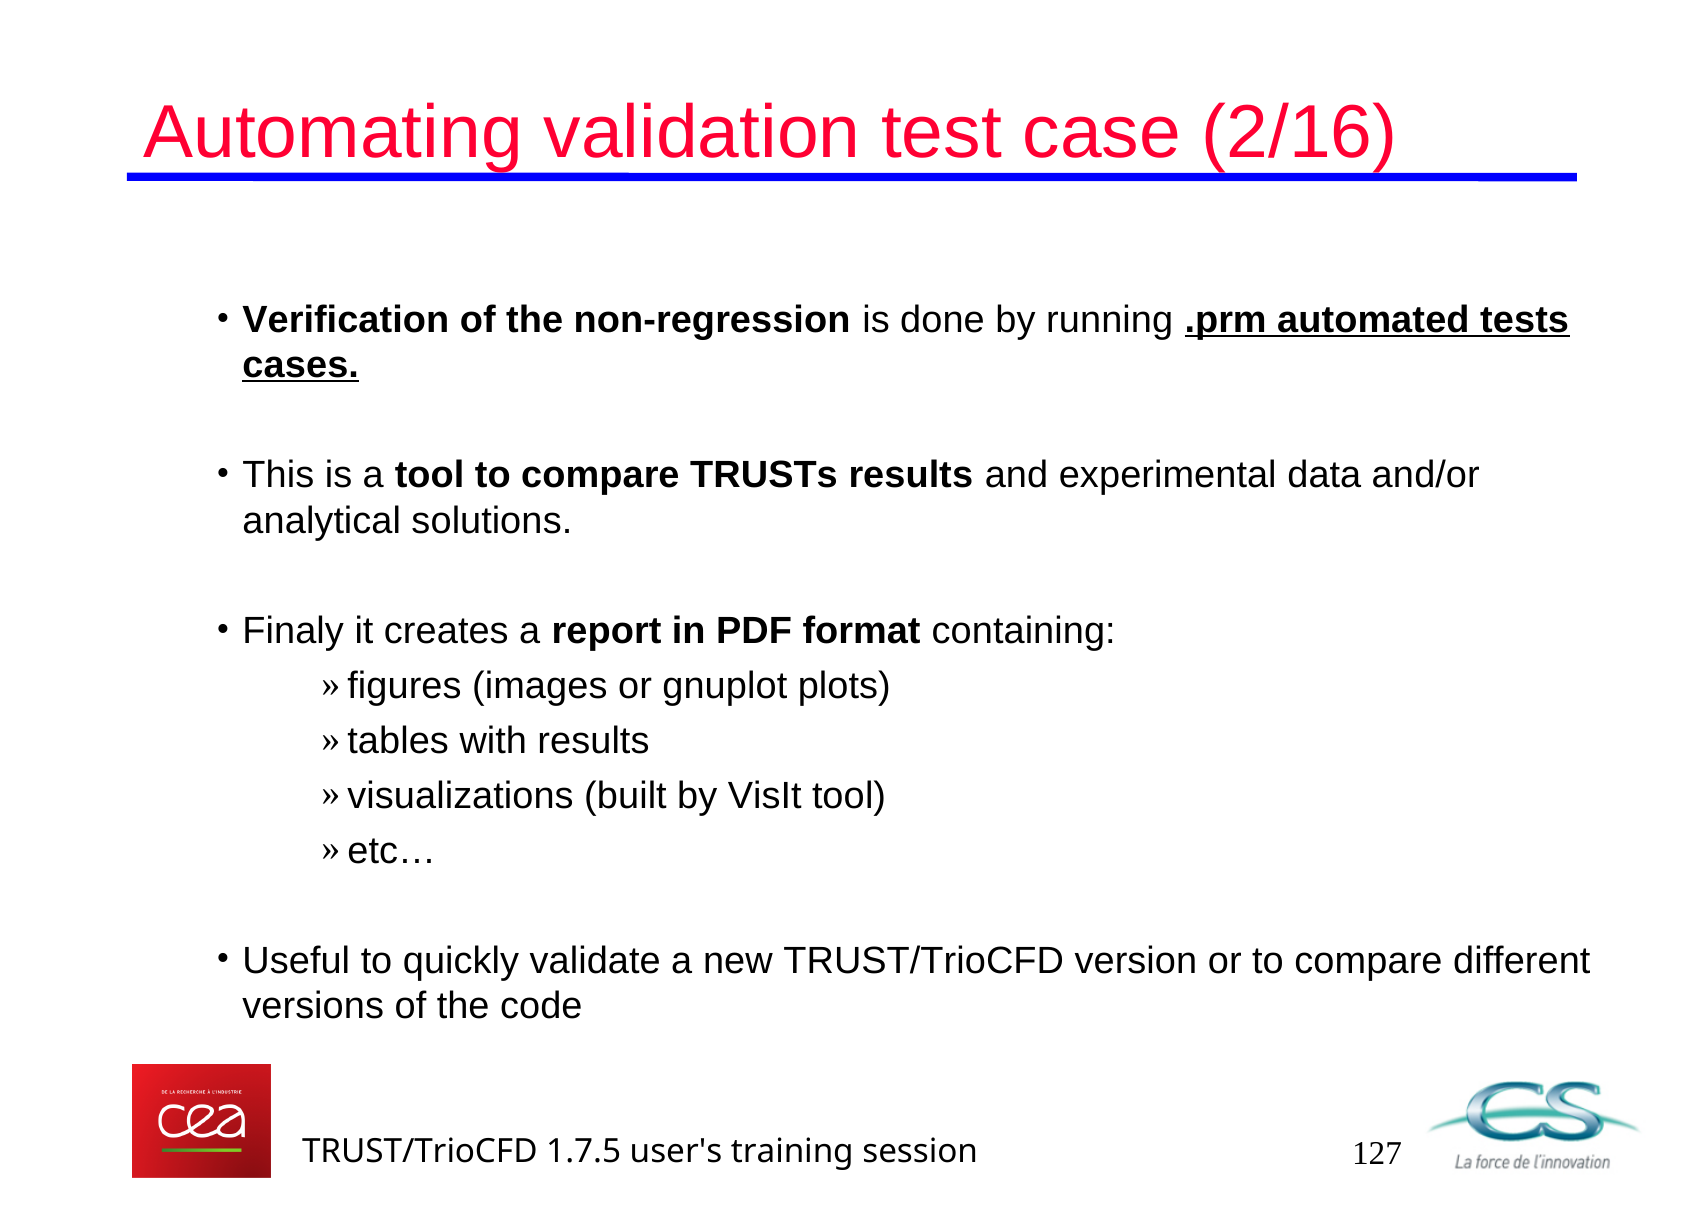

# Automating validation test case (2/16)
Verification of the non-regression is done by running .prm automated tests cases.
This is a tool to compare TRUSTs results and experimental data and/or analytical solutions.
Finaly it creates a report in PDF format containing:
figures (images or gnuplot plots)
tables with results
visualizations (built by VisIt tool)
etc…
Useful to quickly validate a new TRUST/TrioCFD version or to compare different versions of the code
TRUST/TrioCFD 1.7.5 user's training session
127